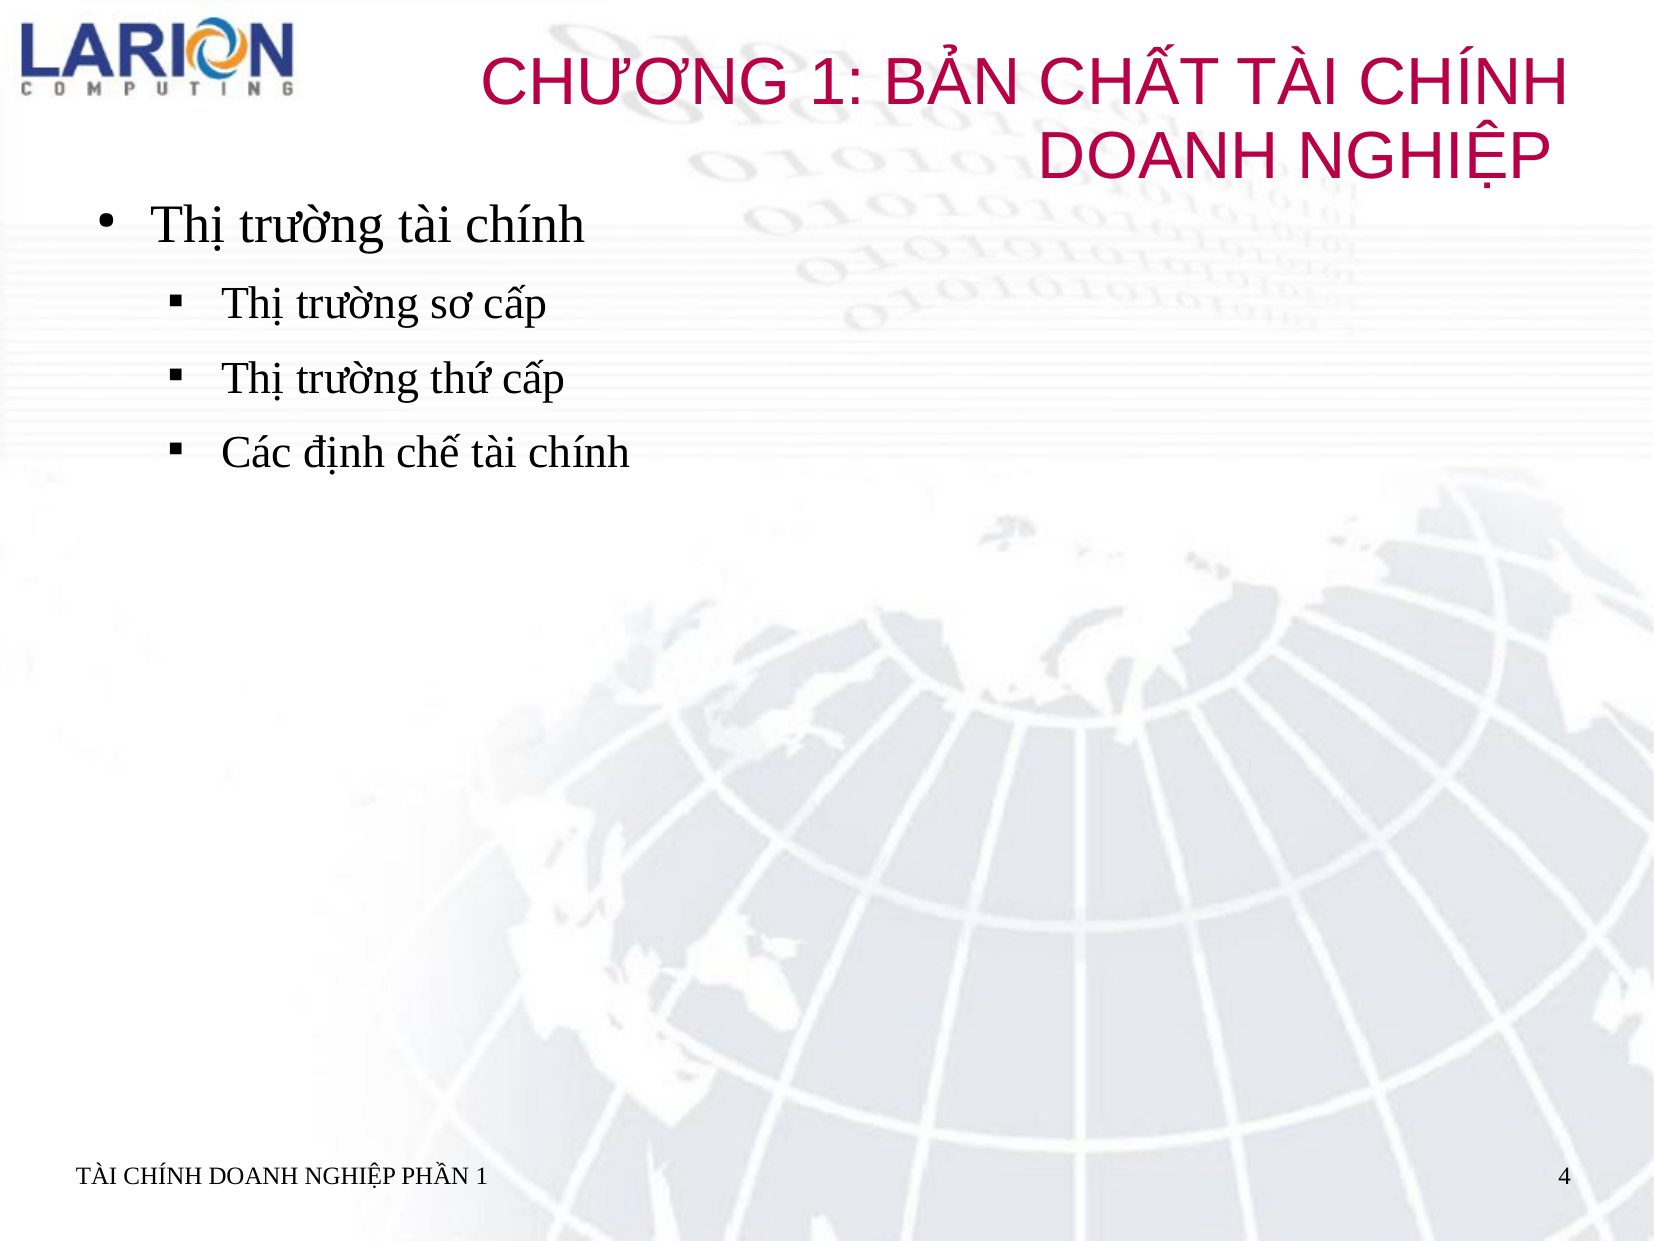

# CHƯƠNG 1: BẢN CHẤT TÀI CHÍNH DOANH NGHIỆP
Thị trường tài chính
Thị trường sơ cấp
Thị trường thứ cấp
Các định chế tài chính
TÀI CHÍNH DOANH NGHIỆP PHẦN 1
4